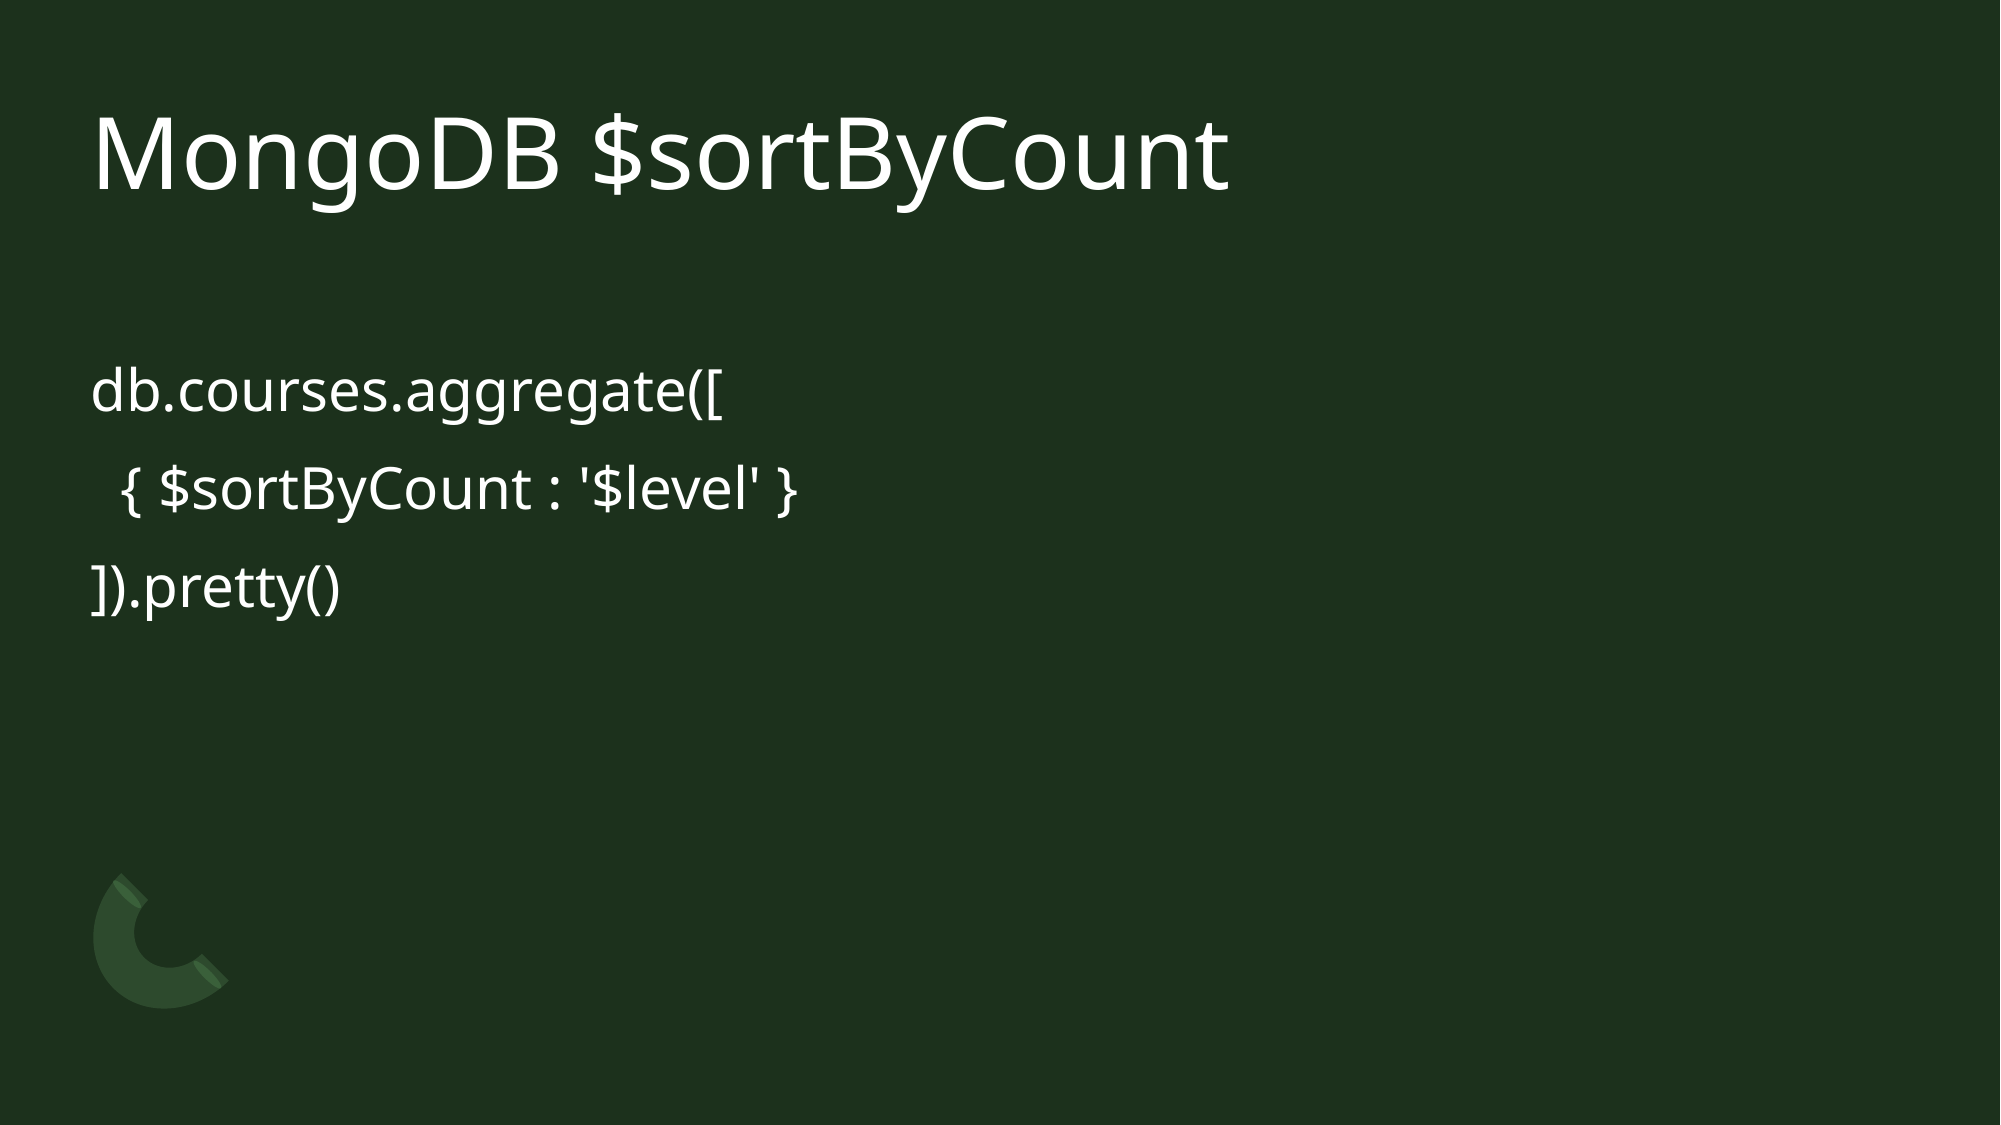

# MongoDB $sortByCount
db.courses.aggregate([
 { $sortByCount : '$level' }
]).pretty()